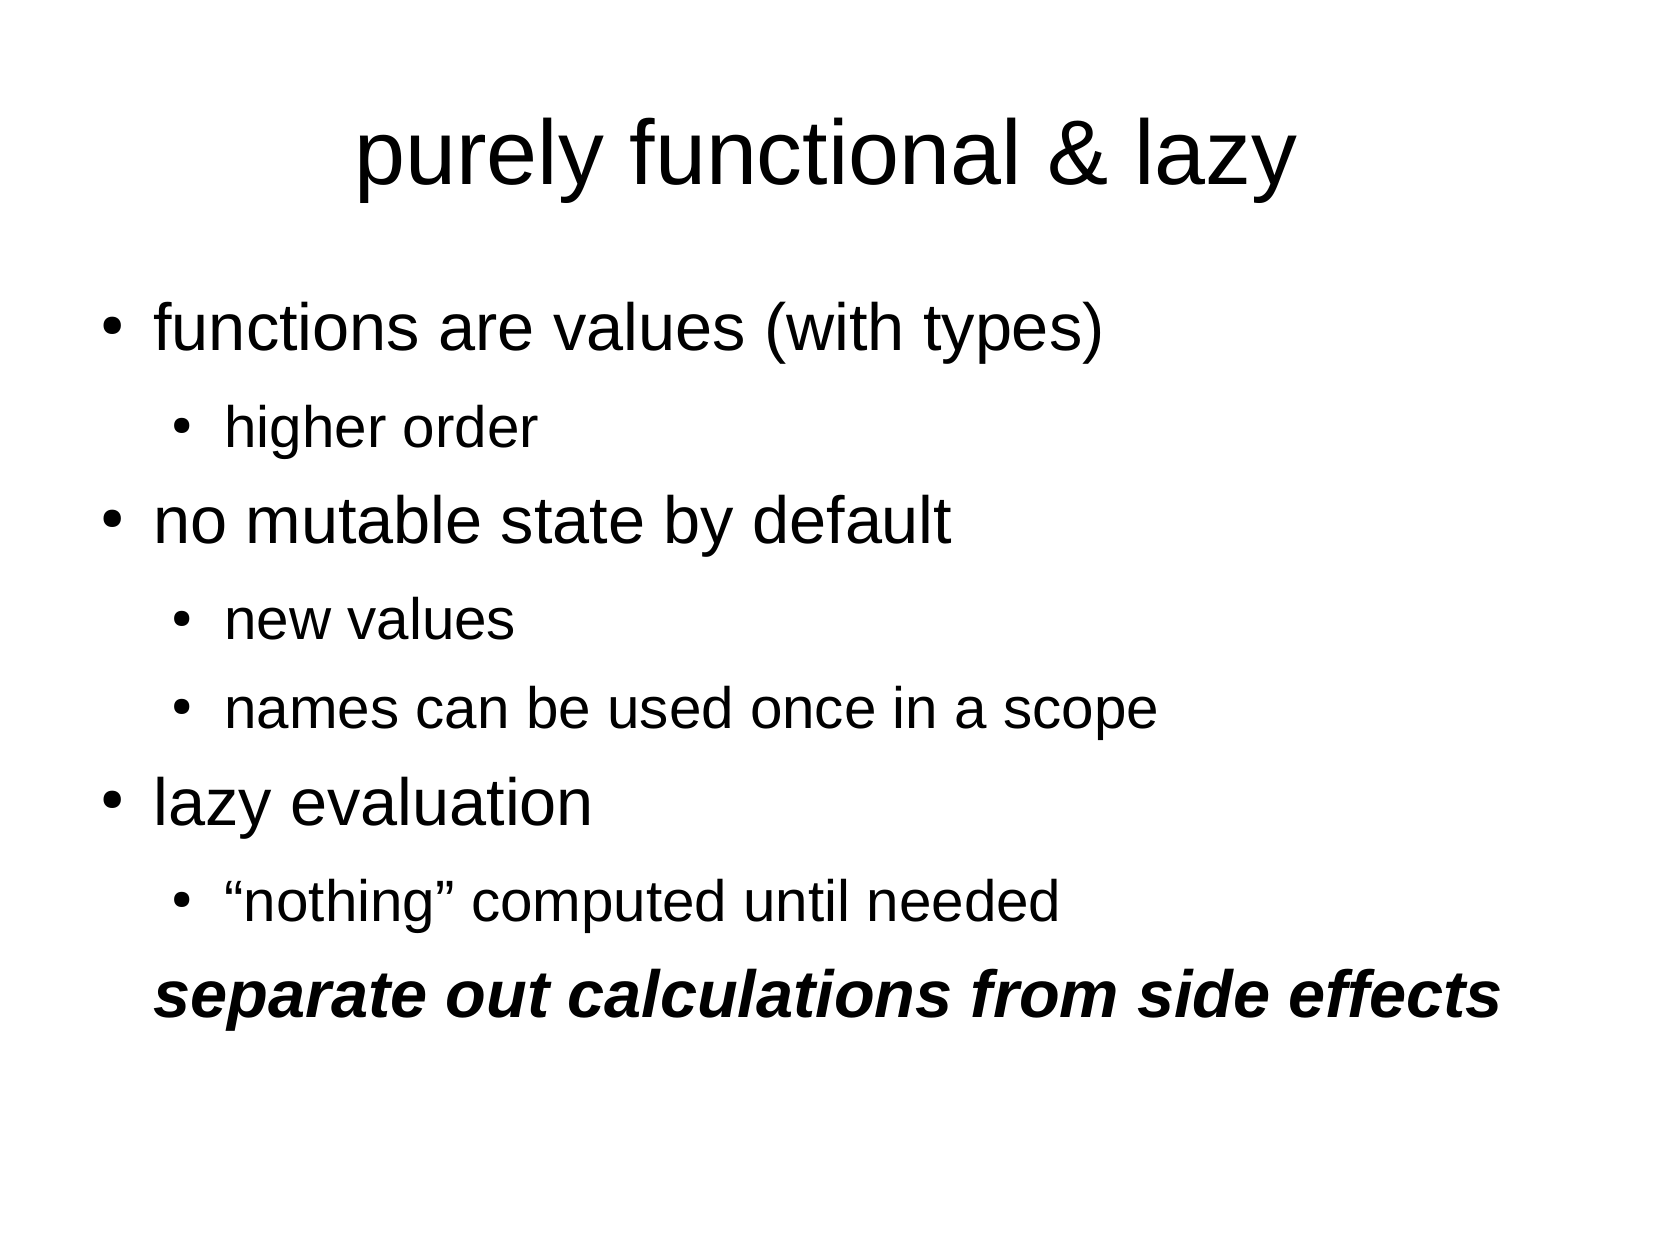

# purely functional & lazy
functions are values (with types)
higher order
no mutable state by default
new values
names can be used once in a scope
lazy evaluation
“nothing” computed until needed
separate out calculations from side effects